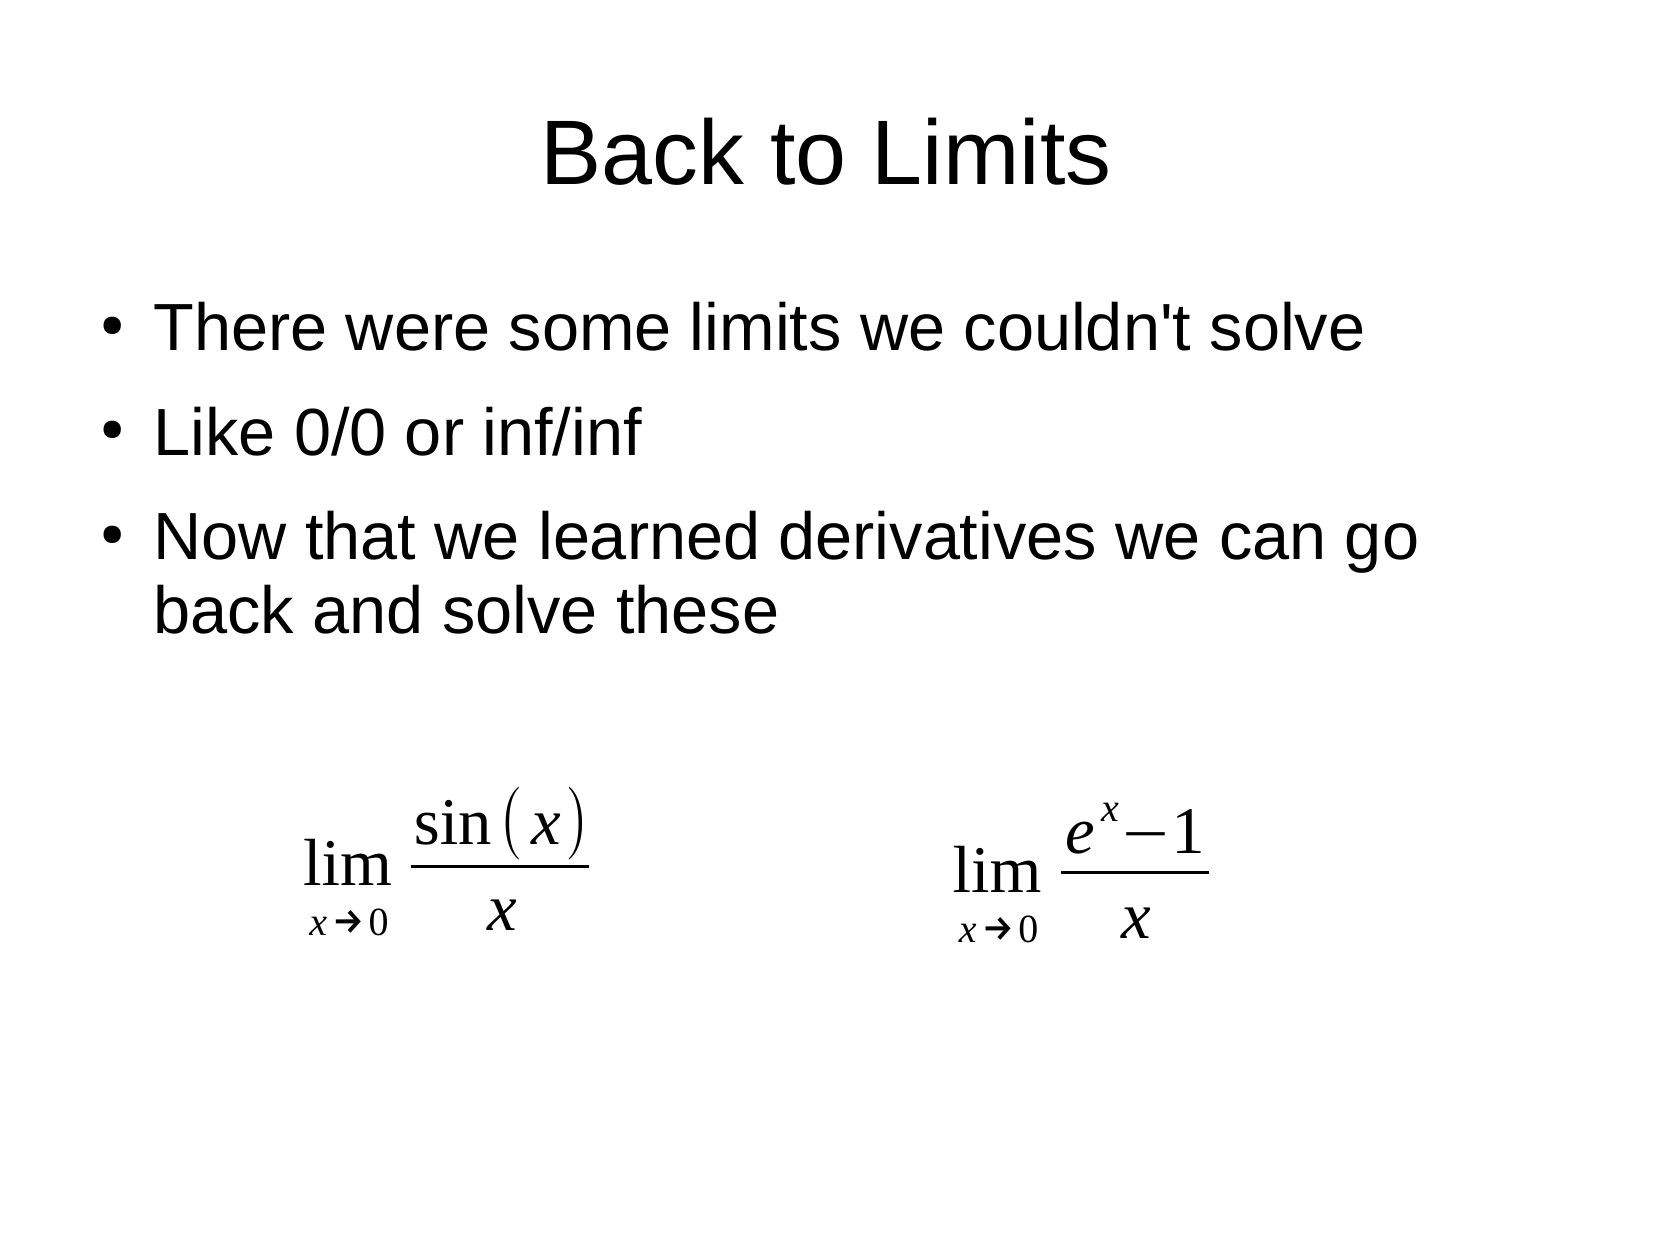

# Back to Limits
There were some limits we couldn't solve
Like 0/0 or inf/inf
Now that we learned derivatives we can go back and solve these